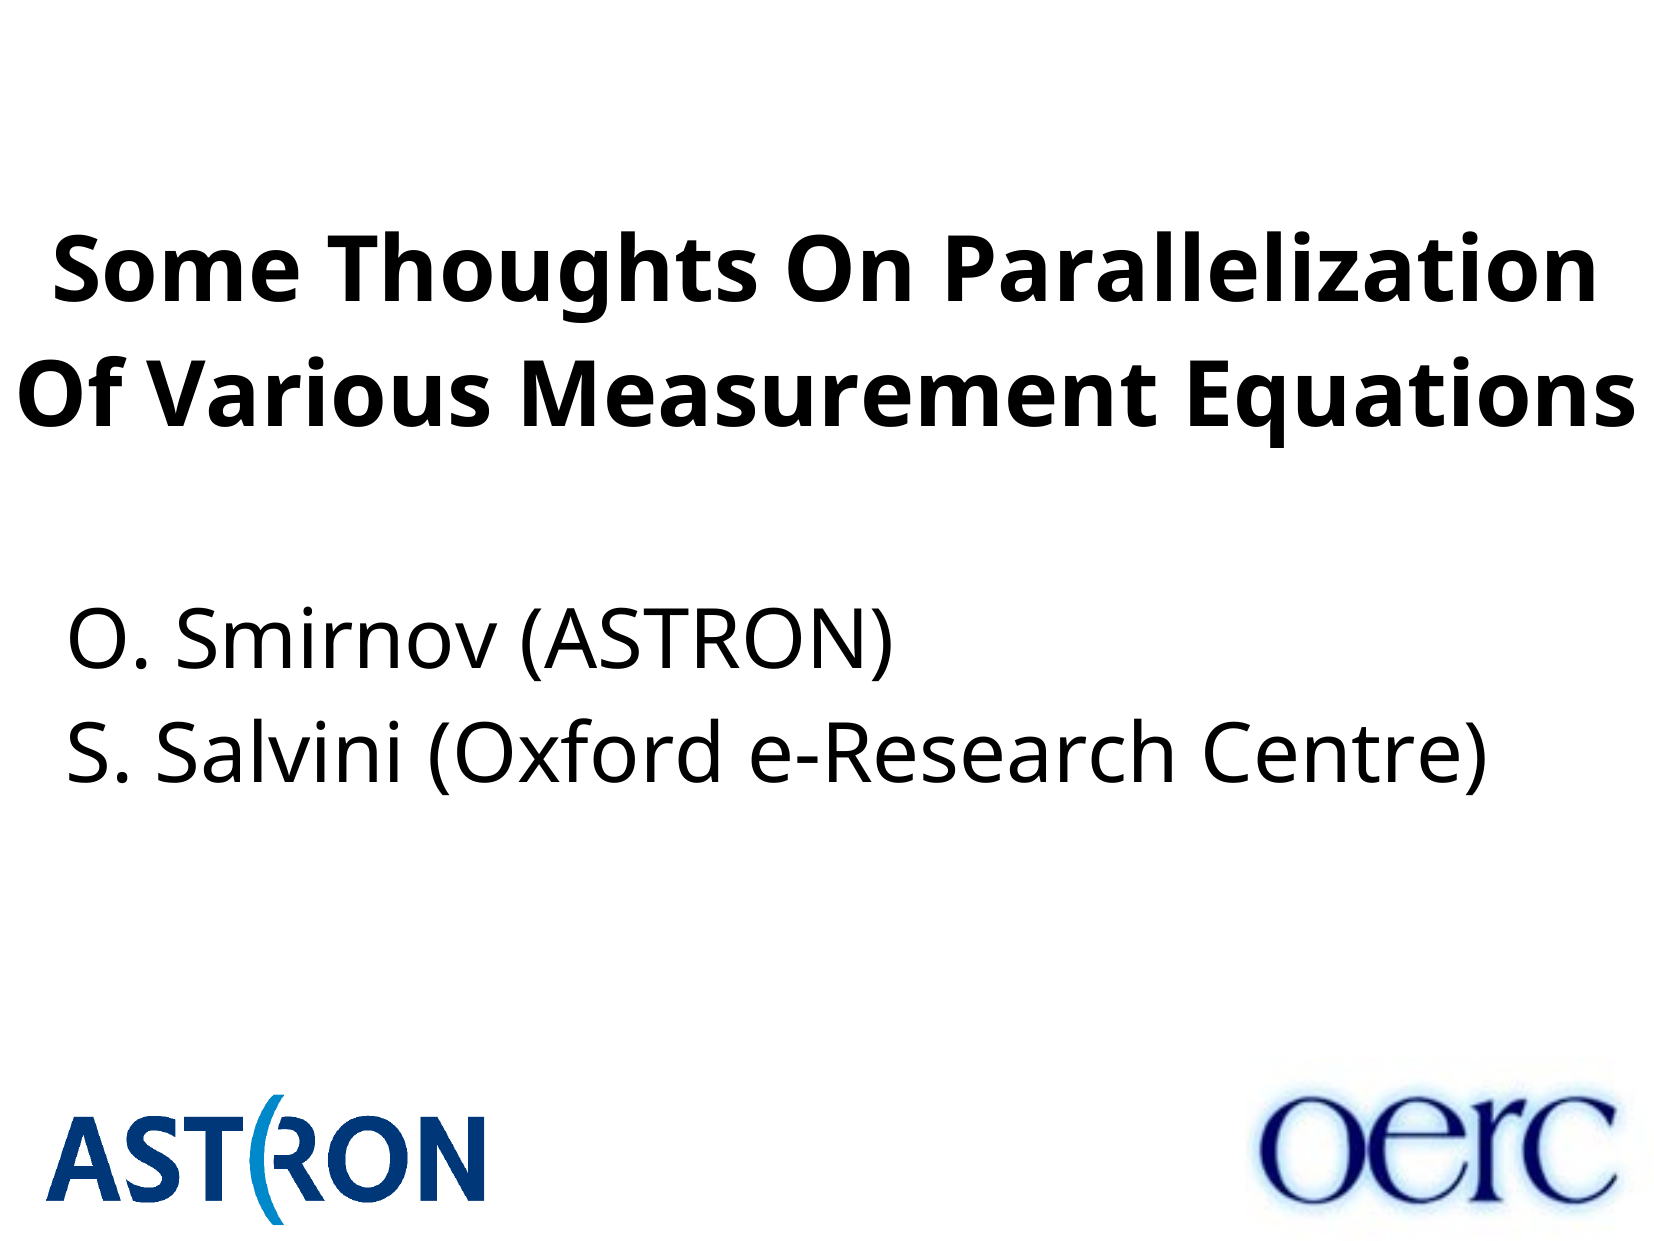

# Some Thoughts On Parallelization Of Various Measurement Equations
O. Smirnov (ASTRON)
S. Salvini (Oxford e-Research Centre)